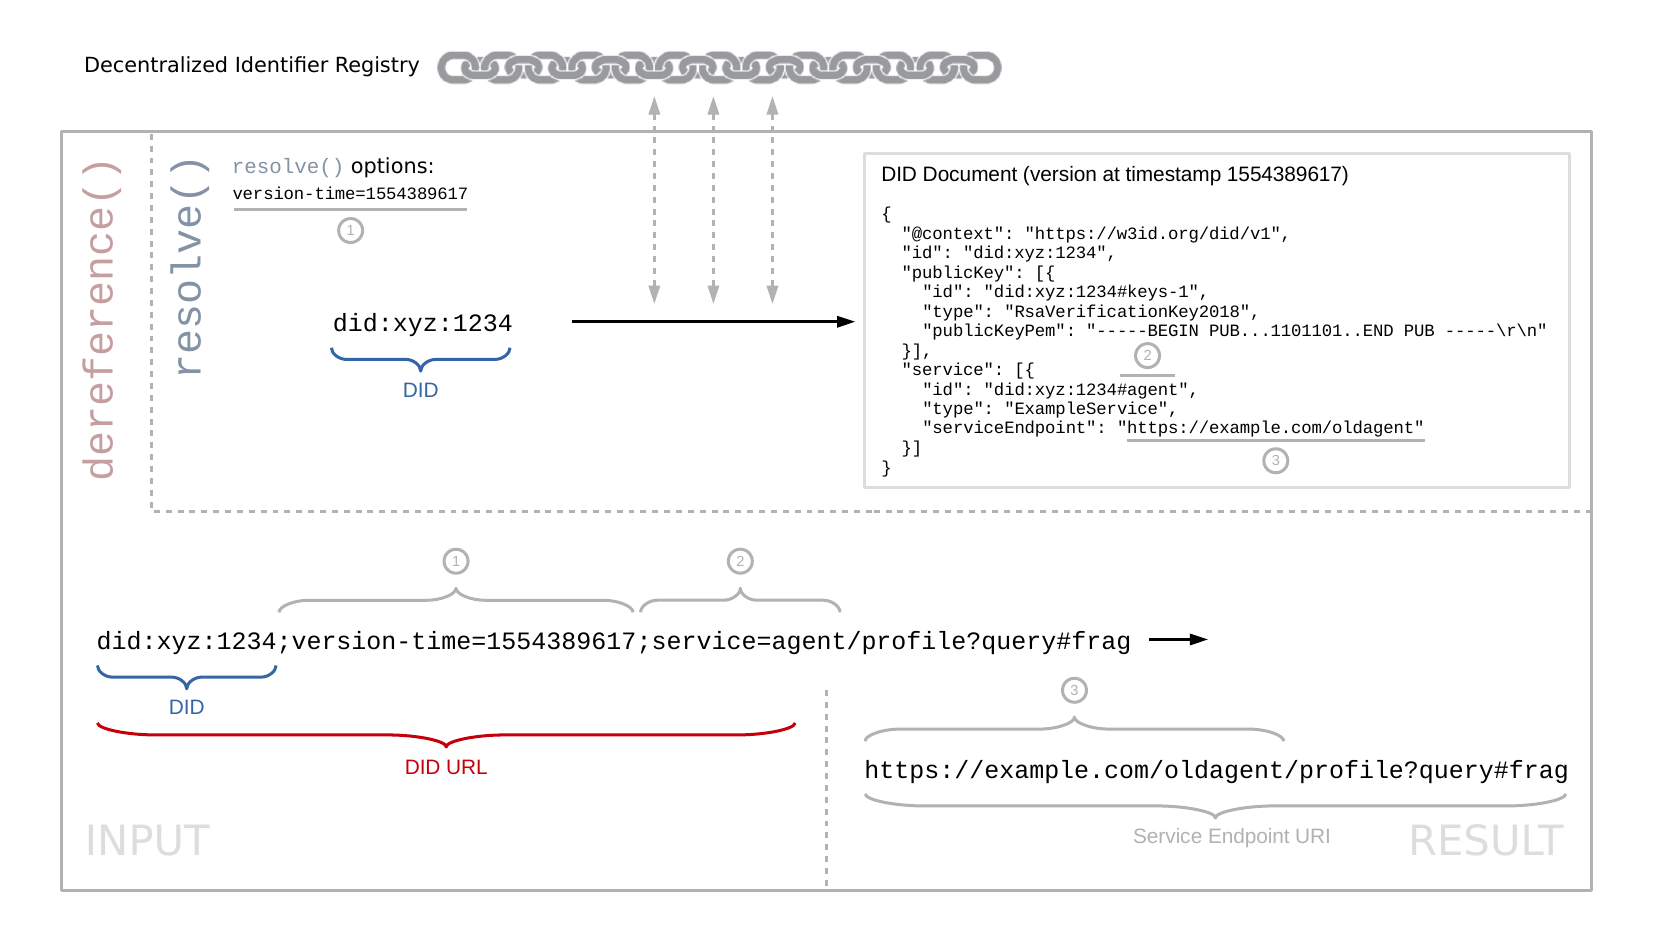

Decentralized Identifier Registry
resolve() options:
DID Document (version at timestamp 1554389617)
{
 "@context": "https://w3id.org/did/v1",
 "id": "did:xyz:1234",
 "publicKey": [{
 "id": "did:xyz:1234#keys-1",
 "type": "RsaVerificationKey2018",
 "publicKeyPem": "-----BEGIN PUB...1101101..END PUB -----\r\n"
 }],
 "service": [{
 "id": "did:xyz:1234#agent",
 "type": "ExampleService",
 "serviceEndpoint": "https://example.com/oldagent"
 }]
}
version-time=1554389617
resolve()
1
dereference()
did:xyz:1234
2
DID
3
2
1
did:xyz:1234;version-time=1554389617;service=agent/profile?query#frag
3
DID
DID URL
https://example.com/oldagent/profile?query#frag
INPUT
RESULT
Service Endpoint URI